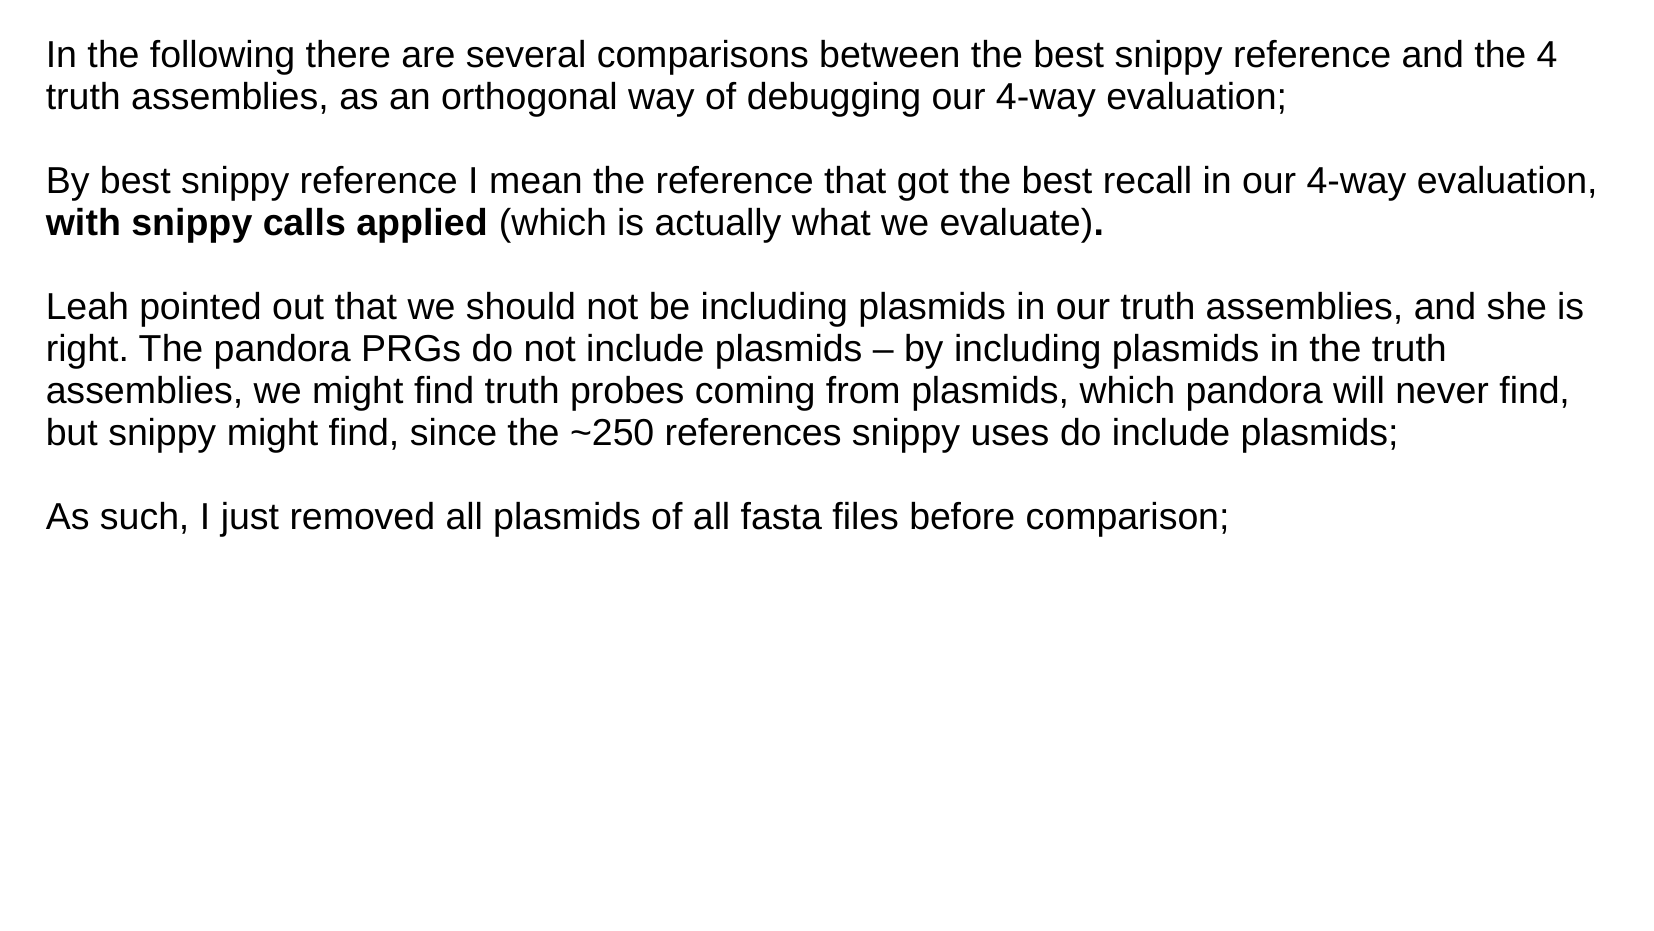

In the following there are several comparisons between the best snippy reference and the 4 truth assemblies, as an orthogonal way of debugging our 4-way evaluation;
By best snippy reference I mean the reference that got the best recall in our 4-way evaluation, with snippy calls applied (which is actually what we evaluate).
Leah pointed out that we should not be including plasmids in our truth assemblies, and she is right. The pandora PRGs do not include plasmids – by including plasmids in the truth assemblies, we might find truth probes coming from plasmids, which pandora will never find, but snippy might find, since the ~250 references snippy uses do include plasmids;
As such, I just removed all plasmids of all fasta files before comparison;